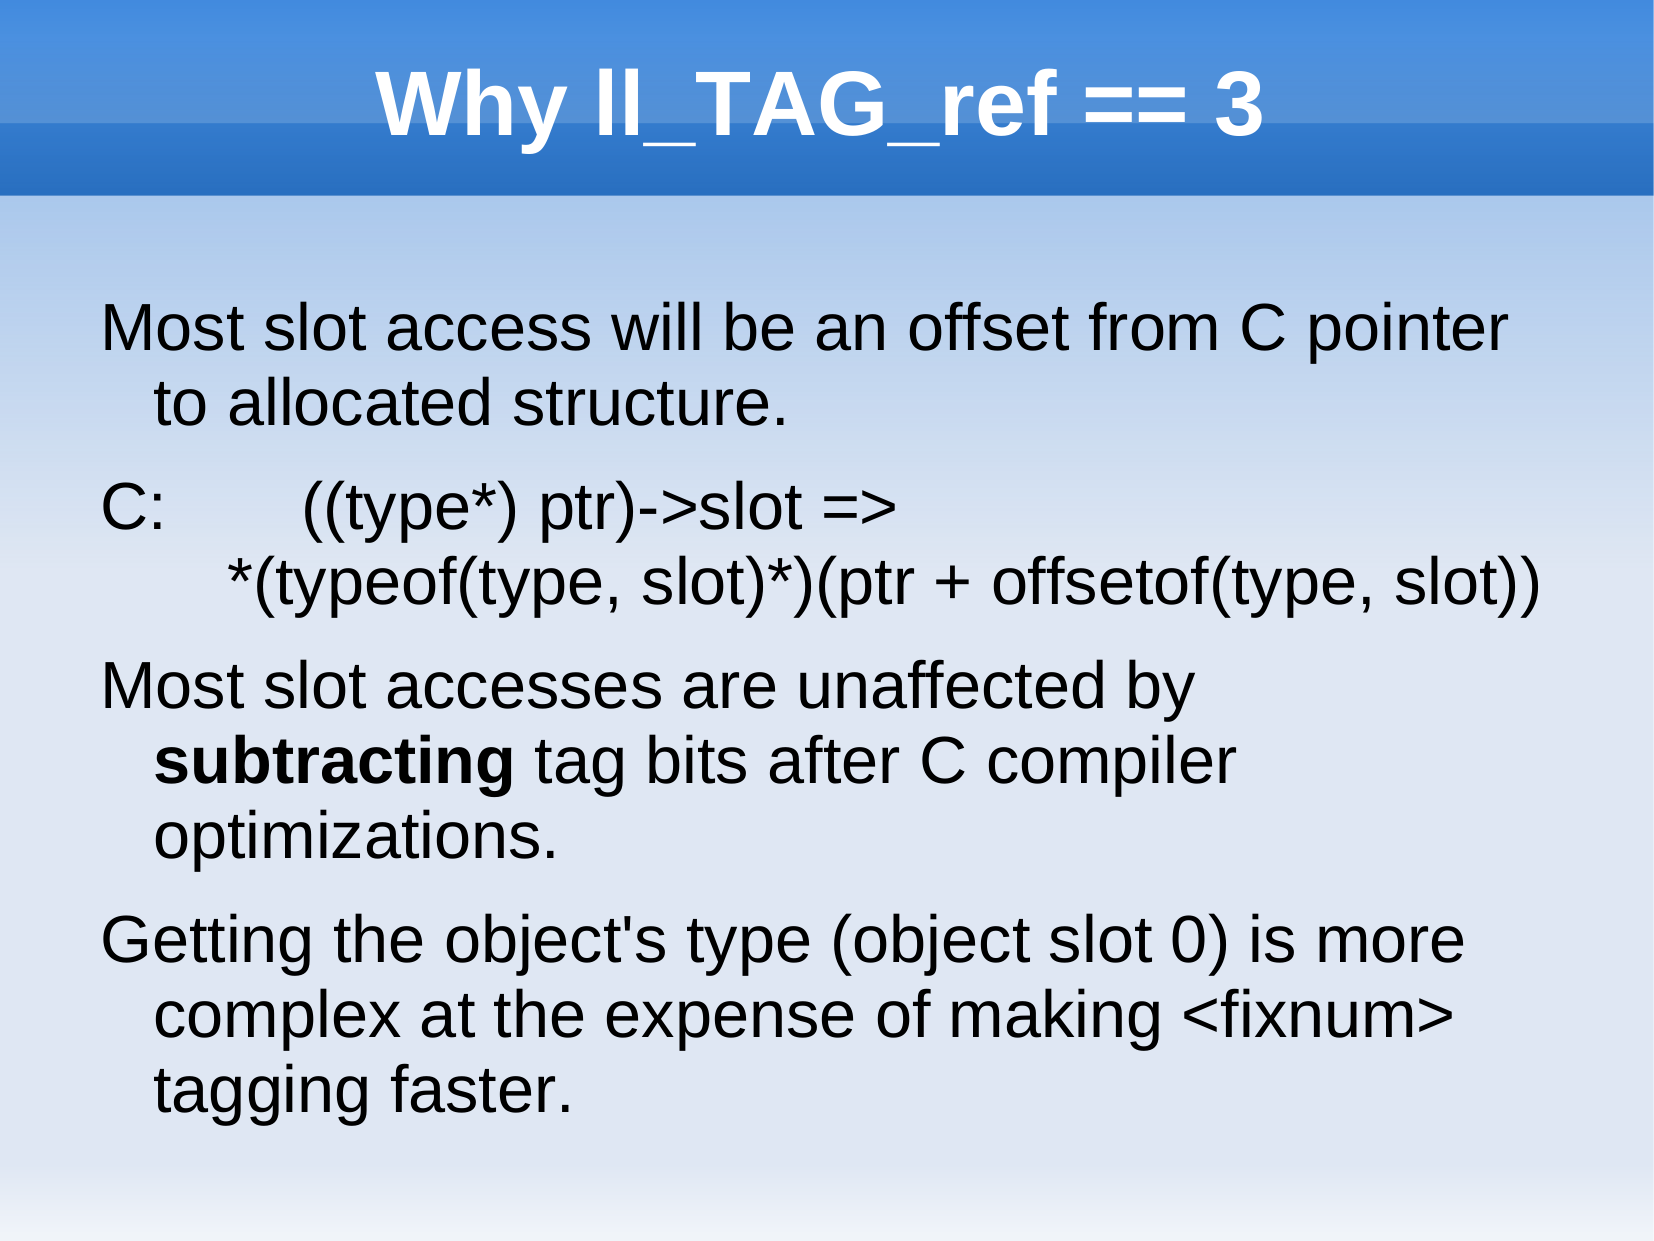

# Why ll_TAG_ref == 3
Most slot access will be an offset from C pointer to allocated structure.
C:		((type*) ptr)->slot =>
	*(typeof(type, slot)*)(ptr + offsetof(type, slot))
Most slot accesses are unaffected by subtracting tag bits after C compiler optimizations.
Getting the object's type (object slot 0) is more complex at the expense of making <fixnum> tagging faster.